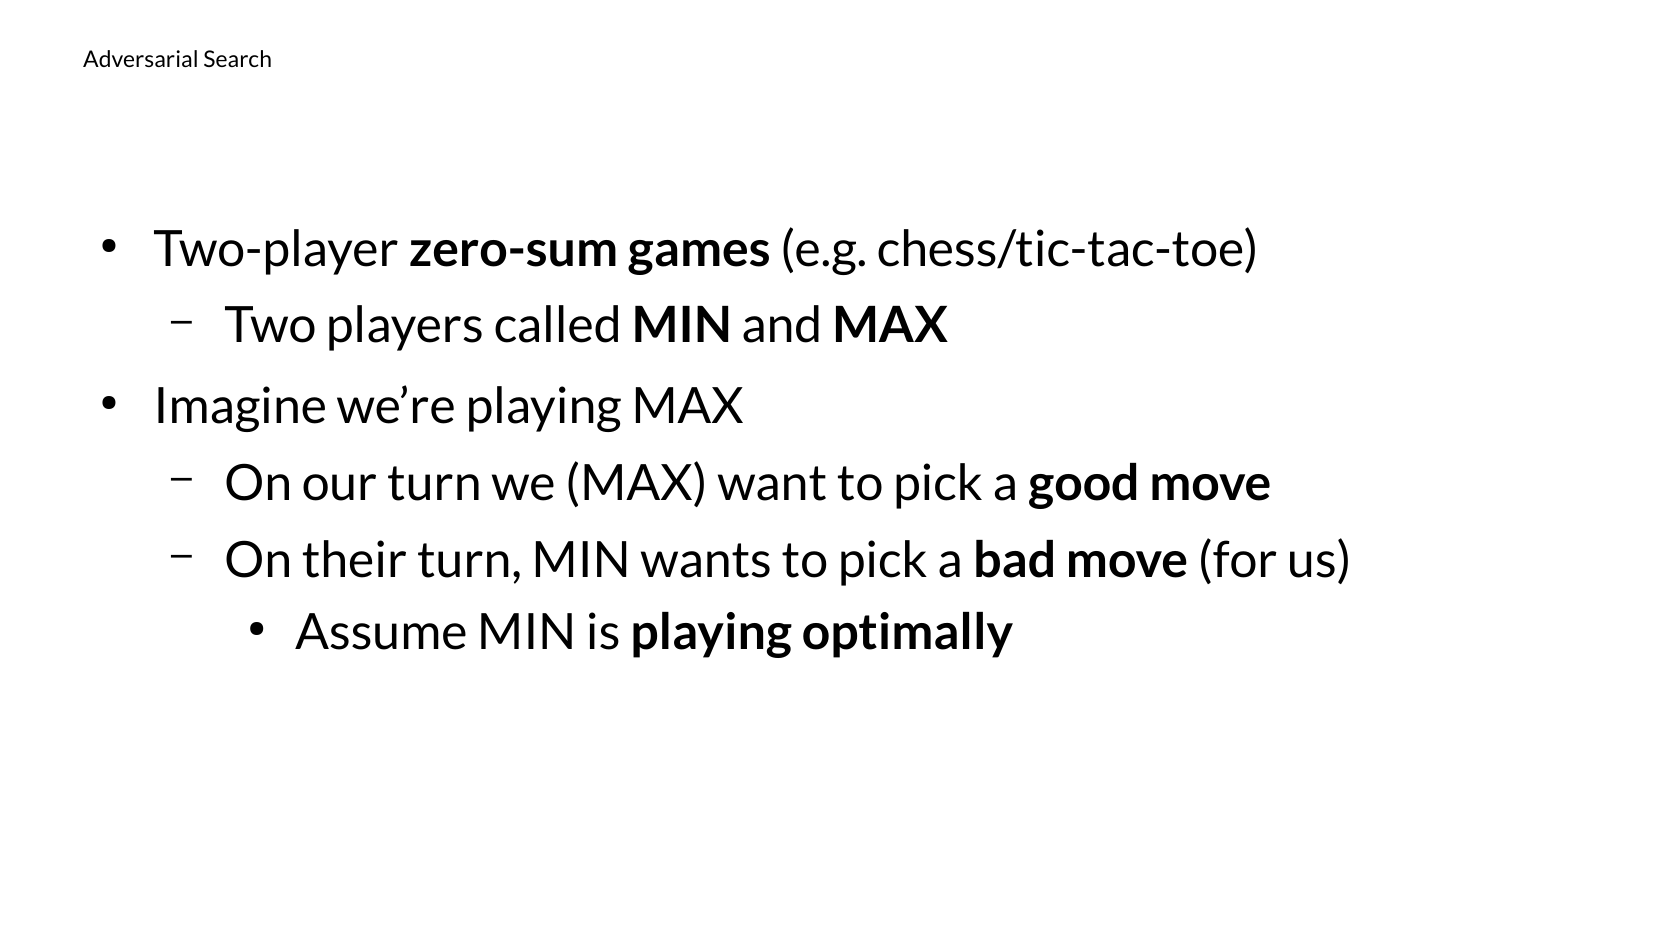

# Adversarial Search
Two-player zero-sum games (e.g. chess/tic-tac-toe)
Two players called MIN and MAX
Imagine we’re playing MAX
On our turn we (MAX) want to pick a good move
On their turn, MIN wants to pick a bad move (for us)
Assume MIN is playing optimally